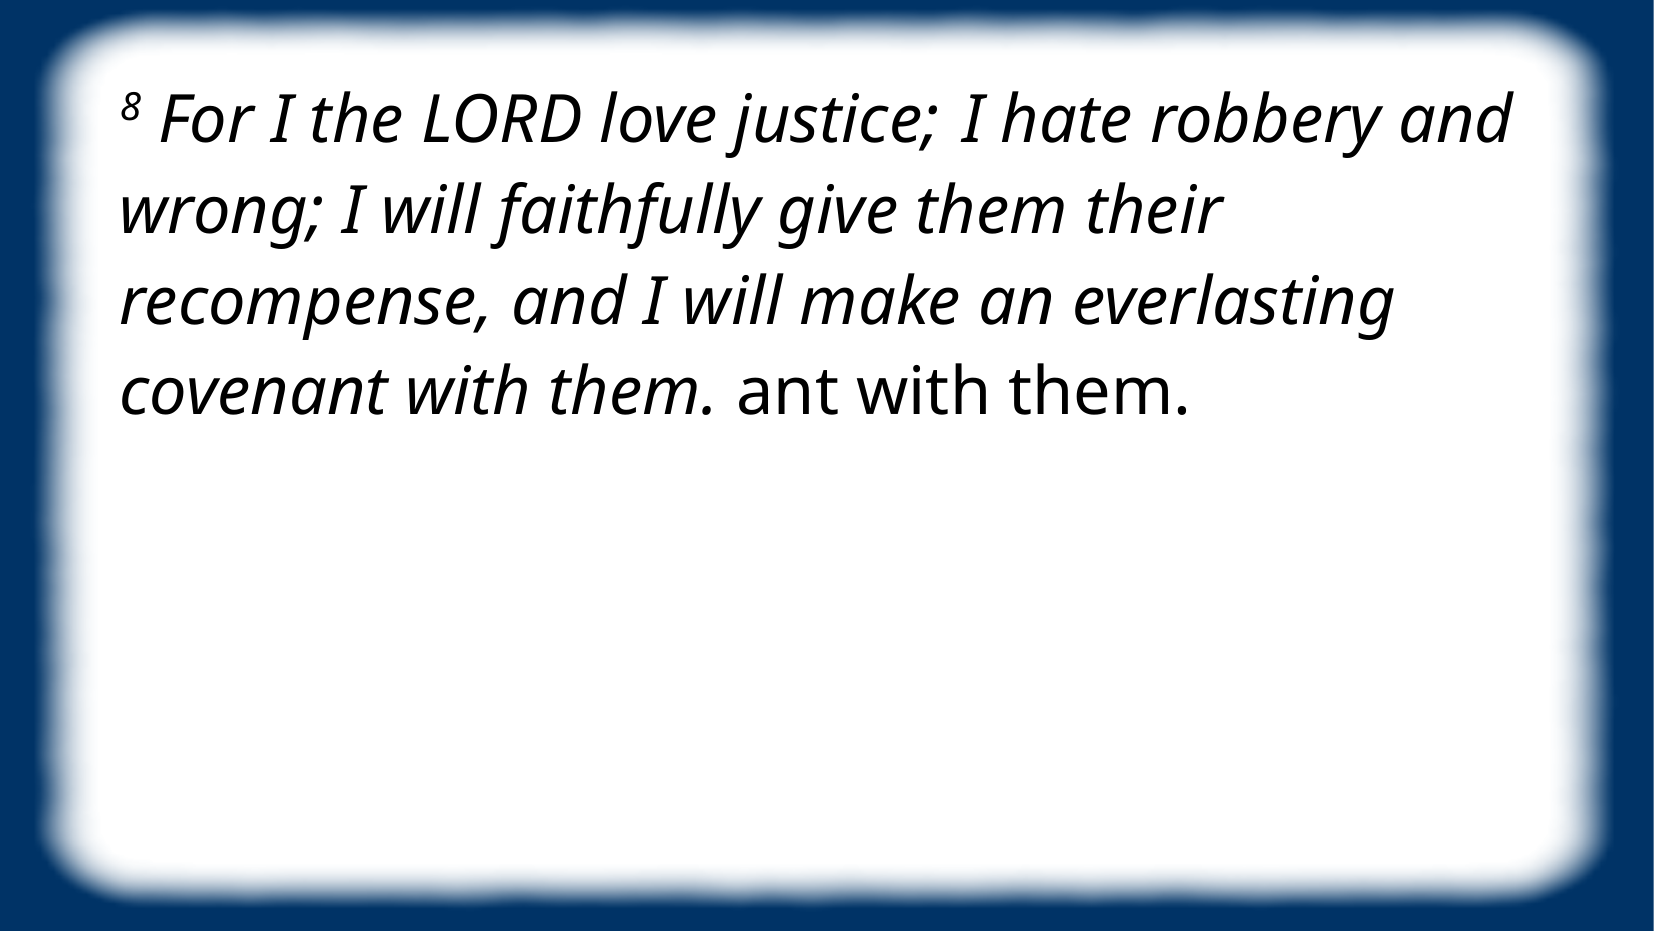

8 For I the LORD love justice; I hate robbery and wrong; I will faithfully give them their recompense, and I will make an everlasting covenant with them. ant with them.